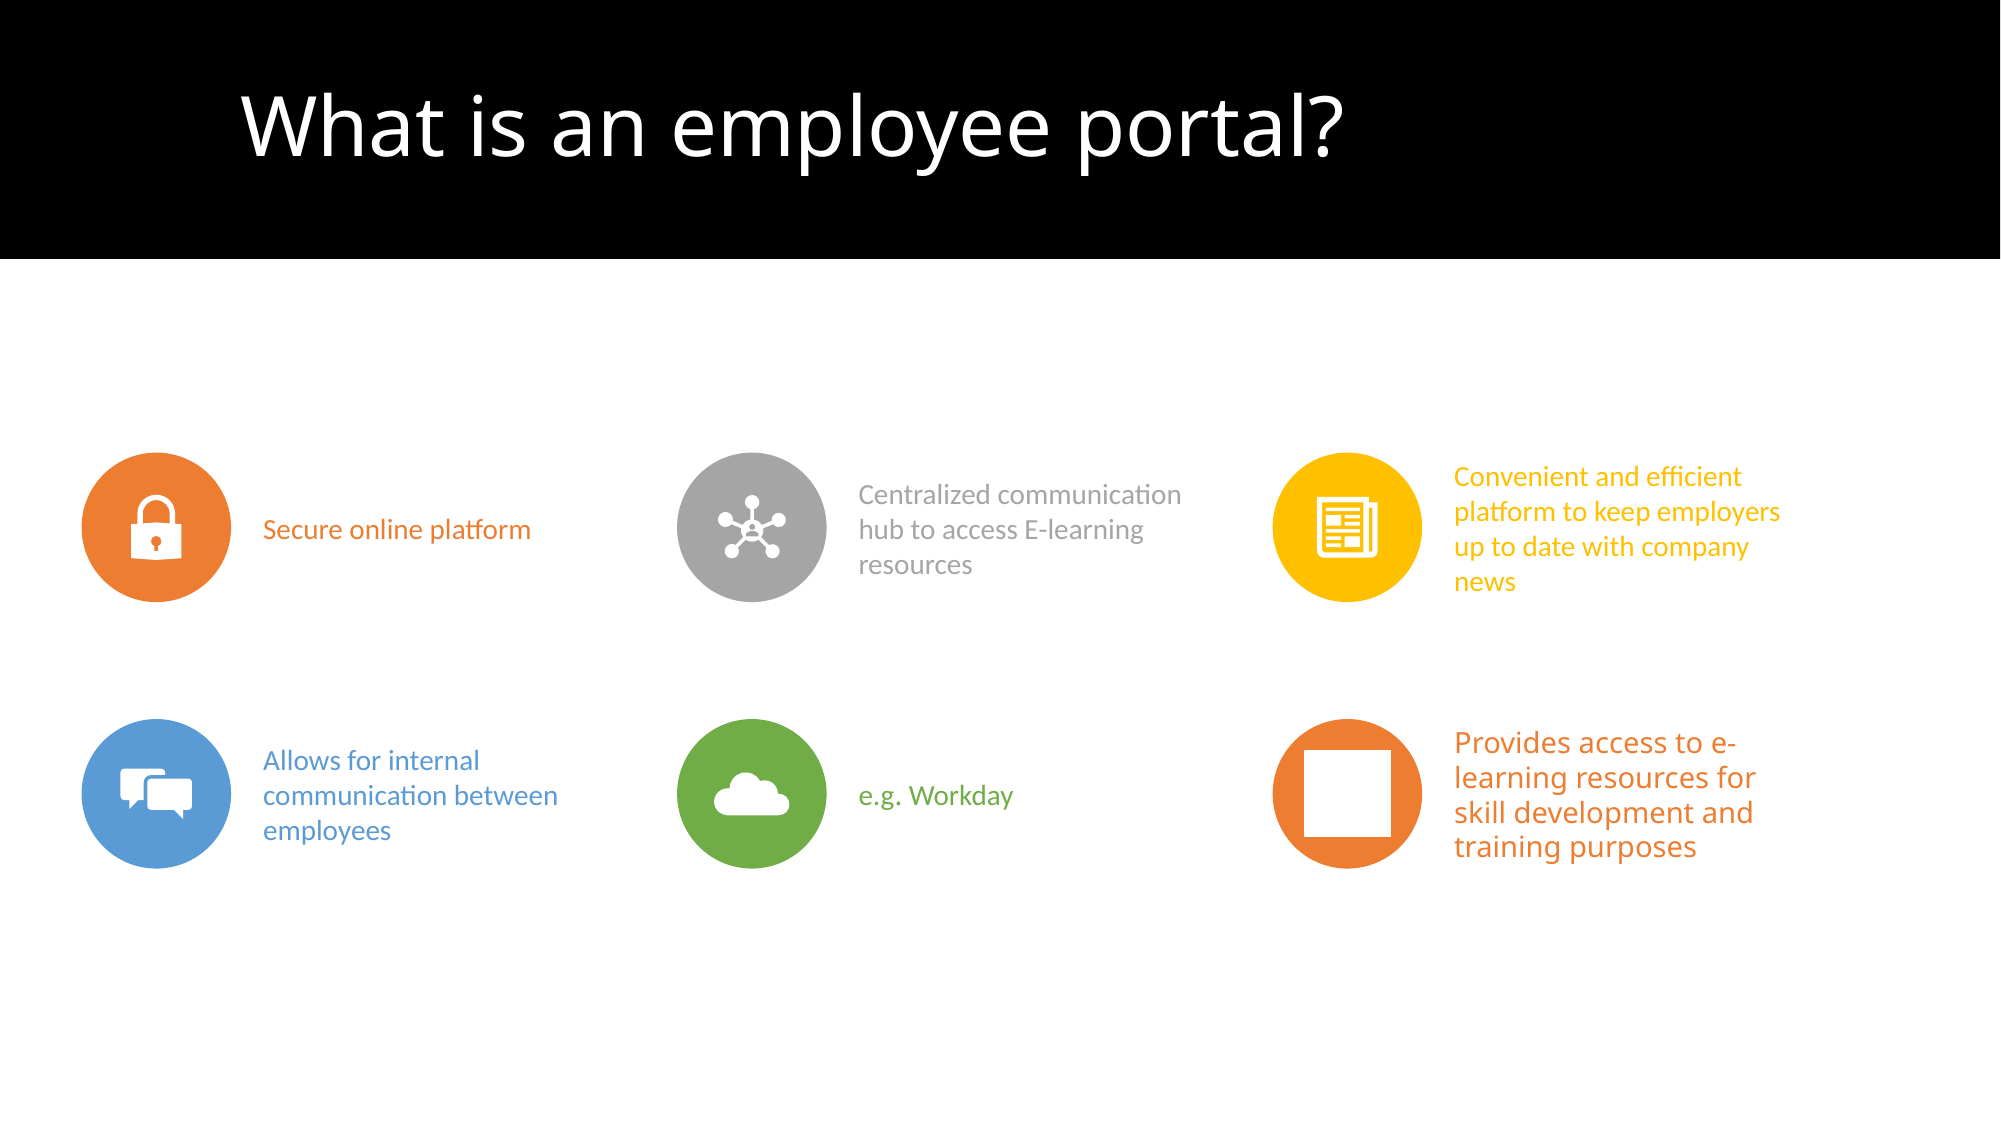

What is an employee portal?
Secure online platform
Centralized communication hub to access E-learning resources
Convenient and efficient platform to keep employers up to date with company news
Allows for internal communication between employees
e.g. Workday
Provides access to e-learning resources for skill development and training purposes